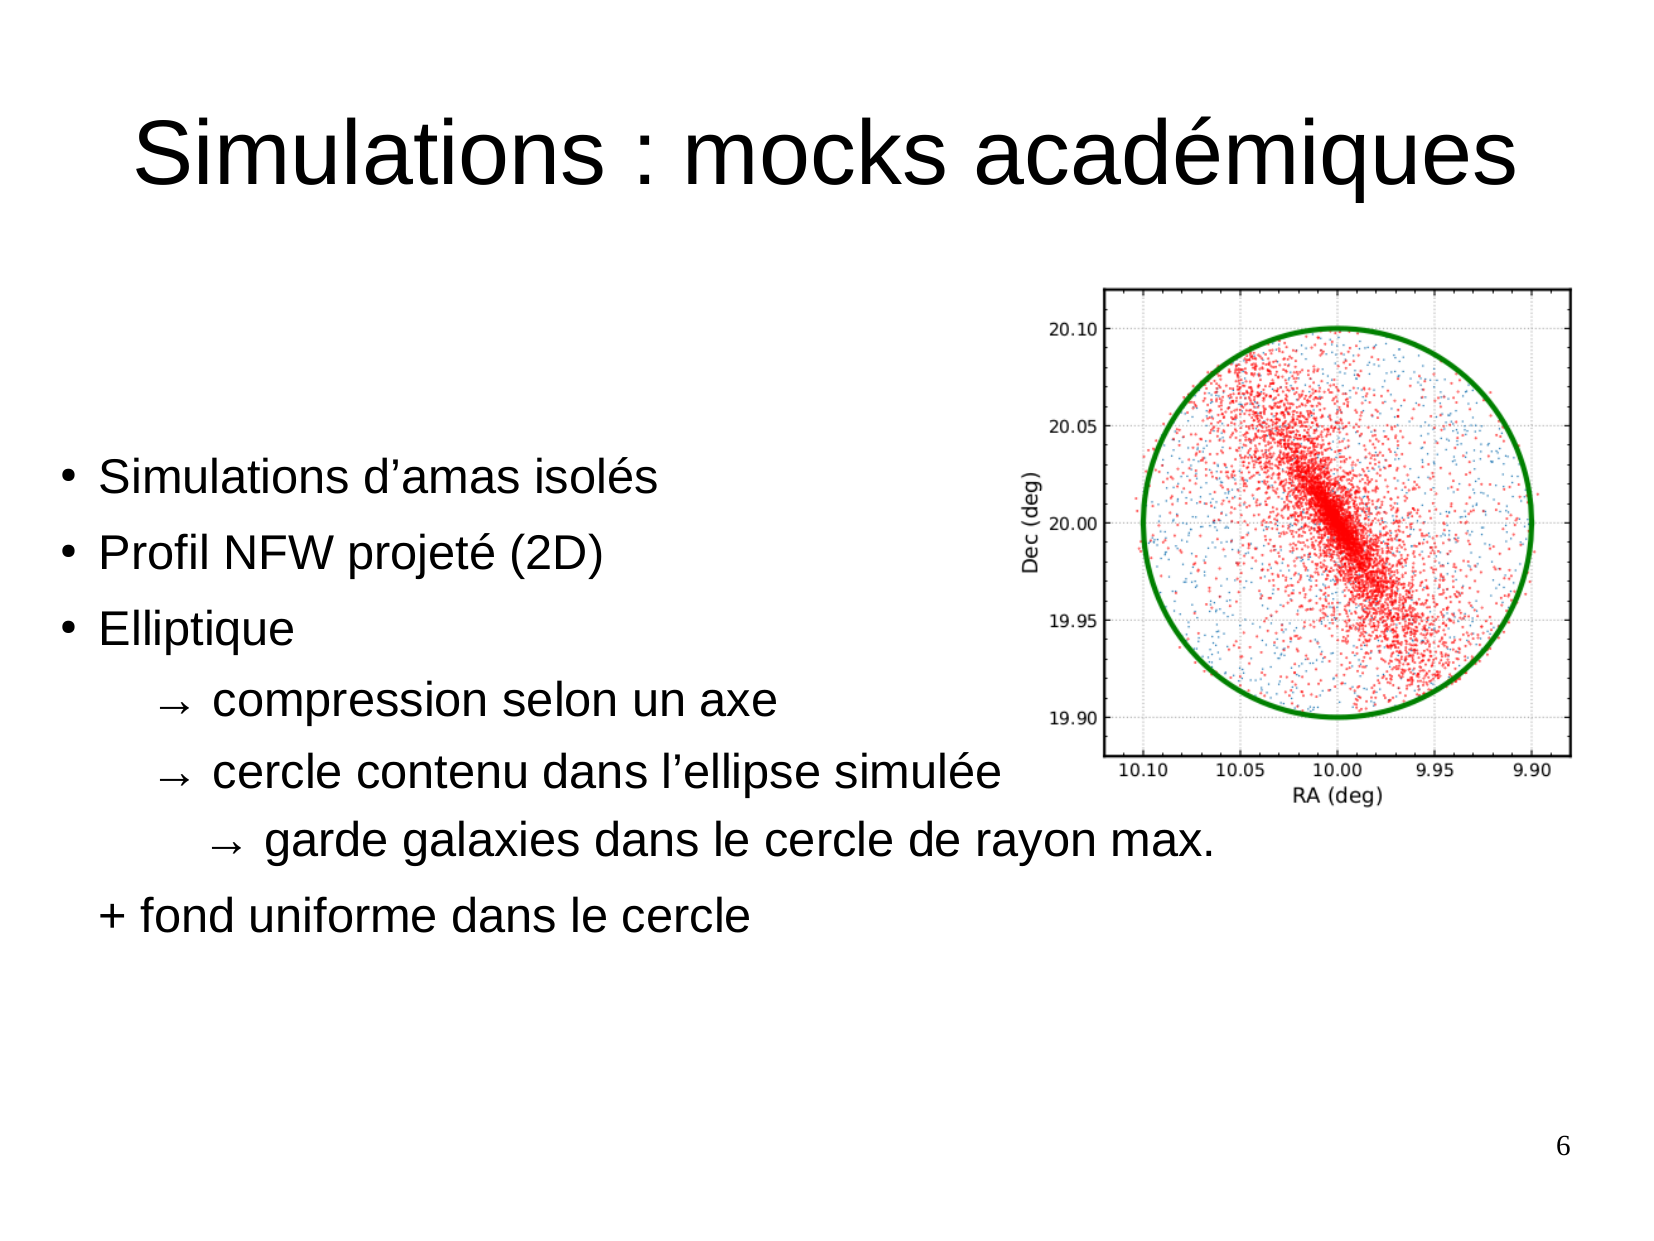

# Simulations : mocks académiques
Simulations d’amas isolés
Profil NFW projeté (2D)
Elliptique
→ compression selon un axe
→ cercle contenu dans l’ellipse simulée
→ garde galaxies dans le cercle de rayon max.
+ fond uniforme dans le cercle
6